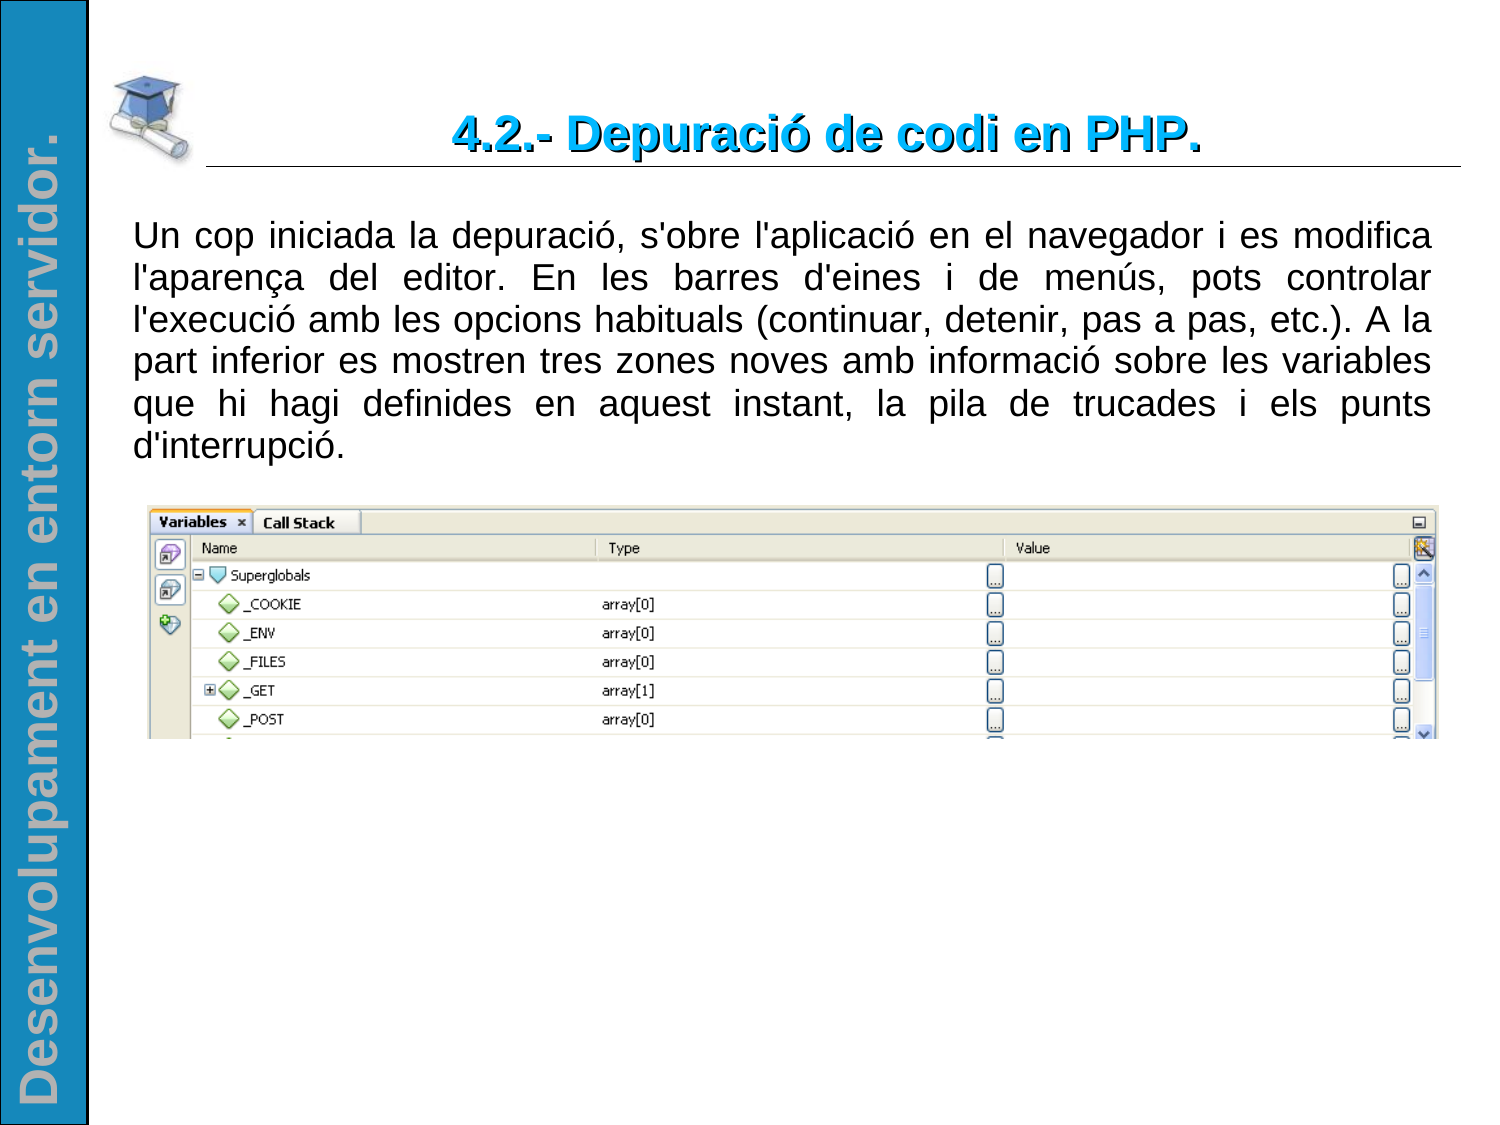

# 4.2.- Depuració de codi en PHP.
Un cop iniciada la depuració, s'obre l'aplicació en el navegador i es modifica l'aparença del editor. En les barres d'eines i de menús, pots controlar l'execució amb les opcions habituals (continuar, detenir, pas a pas, etc.). A la part inferior es mostren tres zones noves amb informació sobre les variables que hi hagi definides en aquest instant, la pila de trucades i els punts d'interrupció.